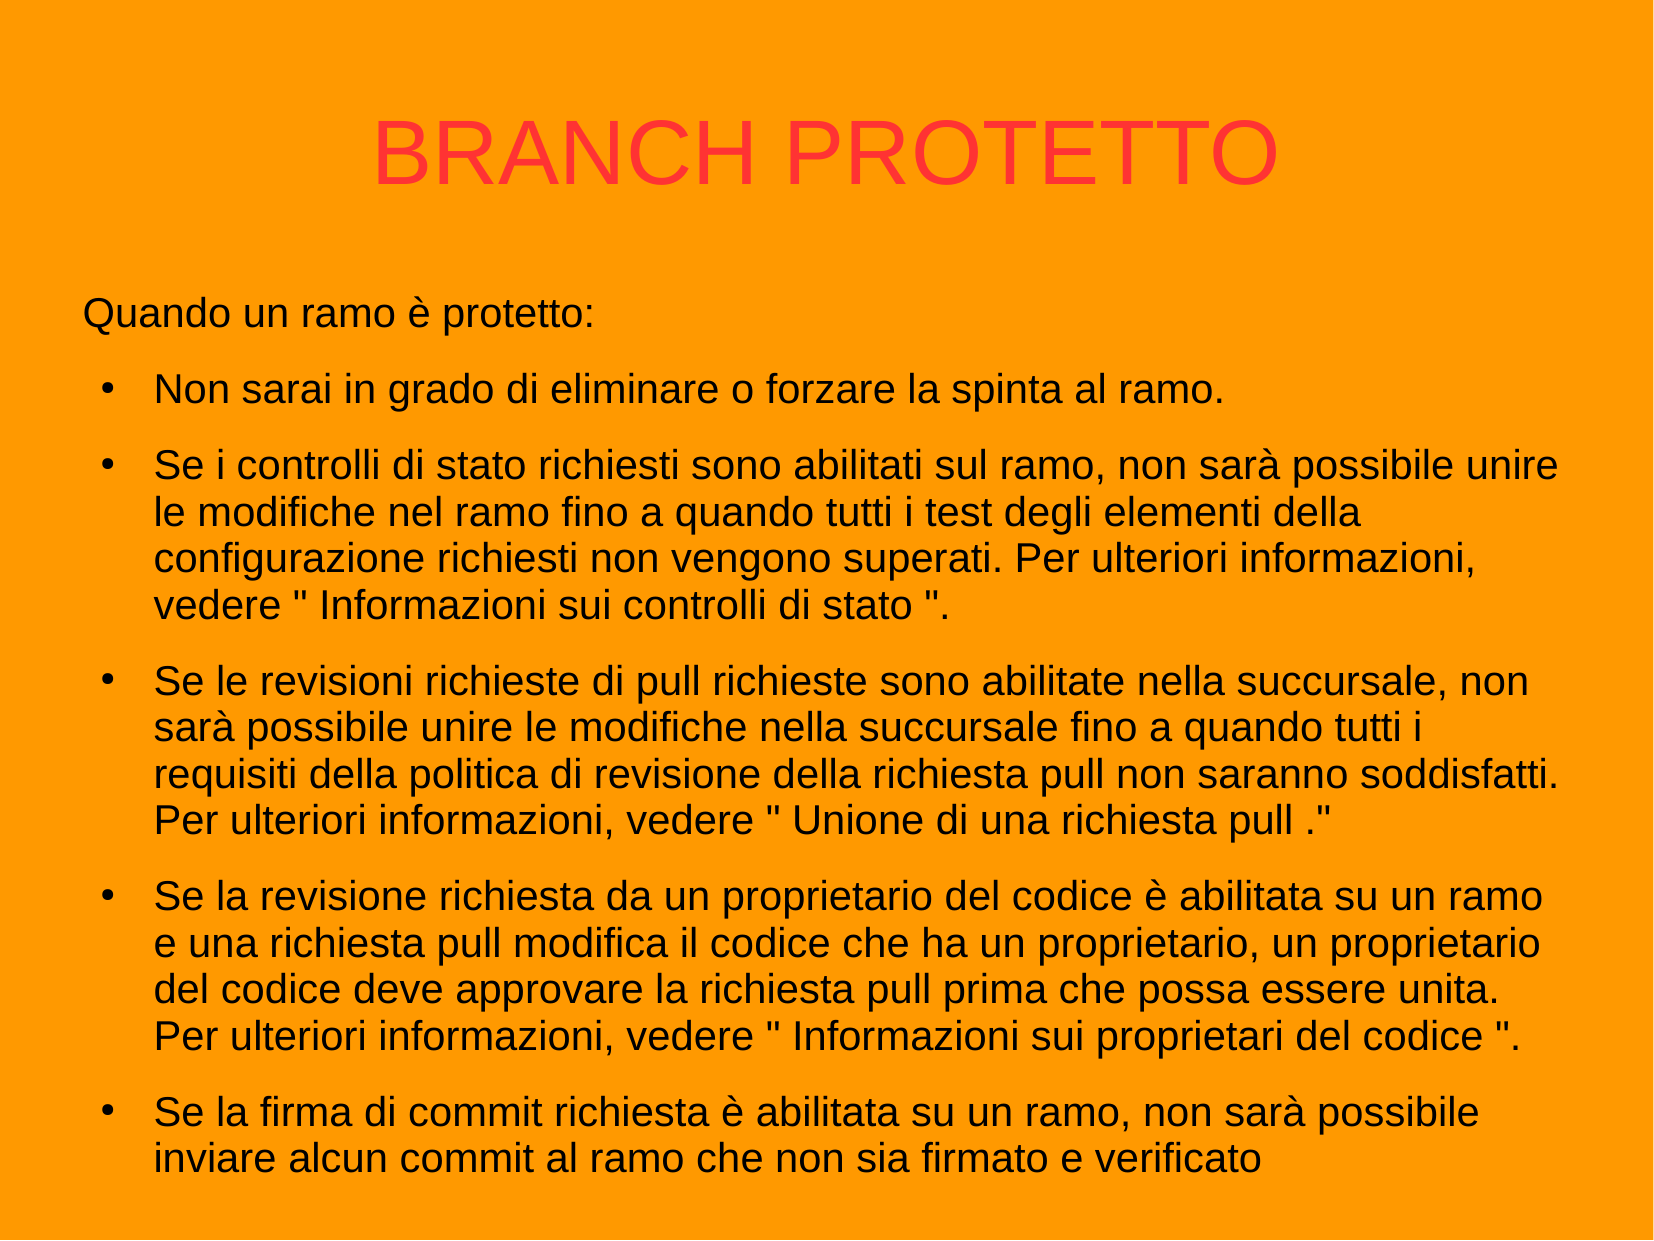

# BRANCH PROTETTO
Quando un ramo è protetto:
Non sarai in grado di eliminare o forzare la spinta al ramo.
Se i controlli di stato richiesti sono abilitati sul ramo, non sarà possibile unire le modifiche nel ramo fino a quando tutti i test degli elementi della configurazione richiesti non vengono superati. Per ulteriori informazioni, vedere " Informazioni sui controlli di stato ".
Se le revisioni richieste di pull richieste sono abilitate nella succursale, non sarà possibile unire le modifiche nella succursale fino a quando tutti i requisiti della politica di revisione della richiesta pull non saranno soddisfatti. Per ulteriori informazioni, vedere " Unione di una richiesta pull ."
Se la revisione richiesta da un proprietario del codice è abilitata su un ramo e una richiesta pull modifica il codice che ha un proprietario, un proprietario del codice deve approvare la richiesta pull prima che possa essere unita. Per ulteriori informazioni, vedere " Informazioni sui proprietari del codice ".
Se la firma di commit richiesta è abilitata su un ramo, non sarà possibile inviare alcun commit al ramo che non sia firmato e verificato